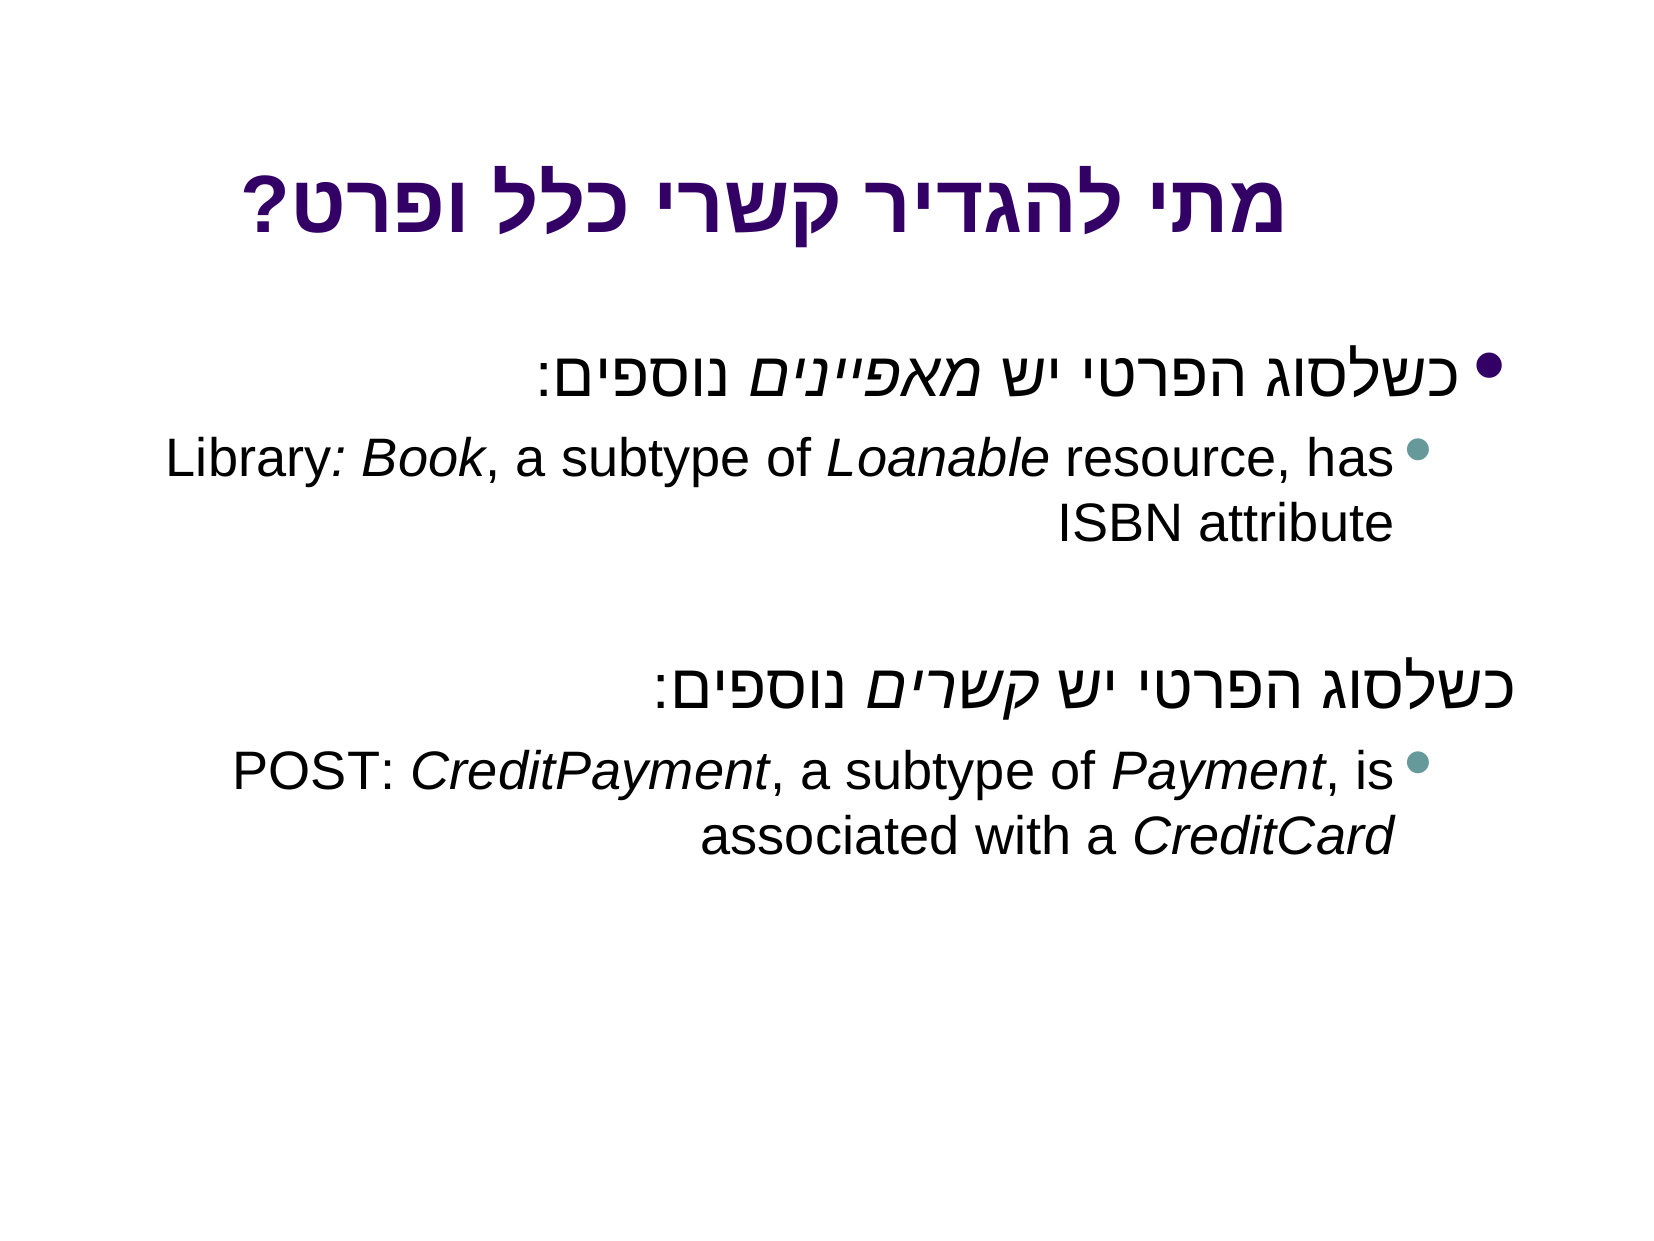

# מתי להגדיר קשרי כלל ופרט?
כשלסוג הפרטי יש מאפיינים נוספים:
Library: Book, a subtype of Loanable resource, has ISBN attribute
כשלסוג הפרטי יש קשרים נוספים:
POST: CreditPayment, a subtype of Payment, is associated with a CreditCard